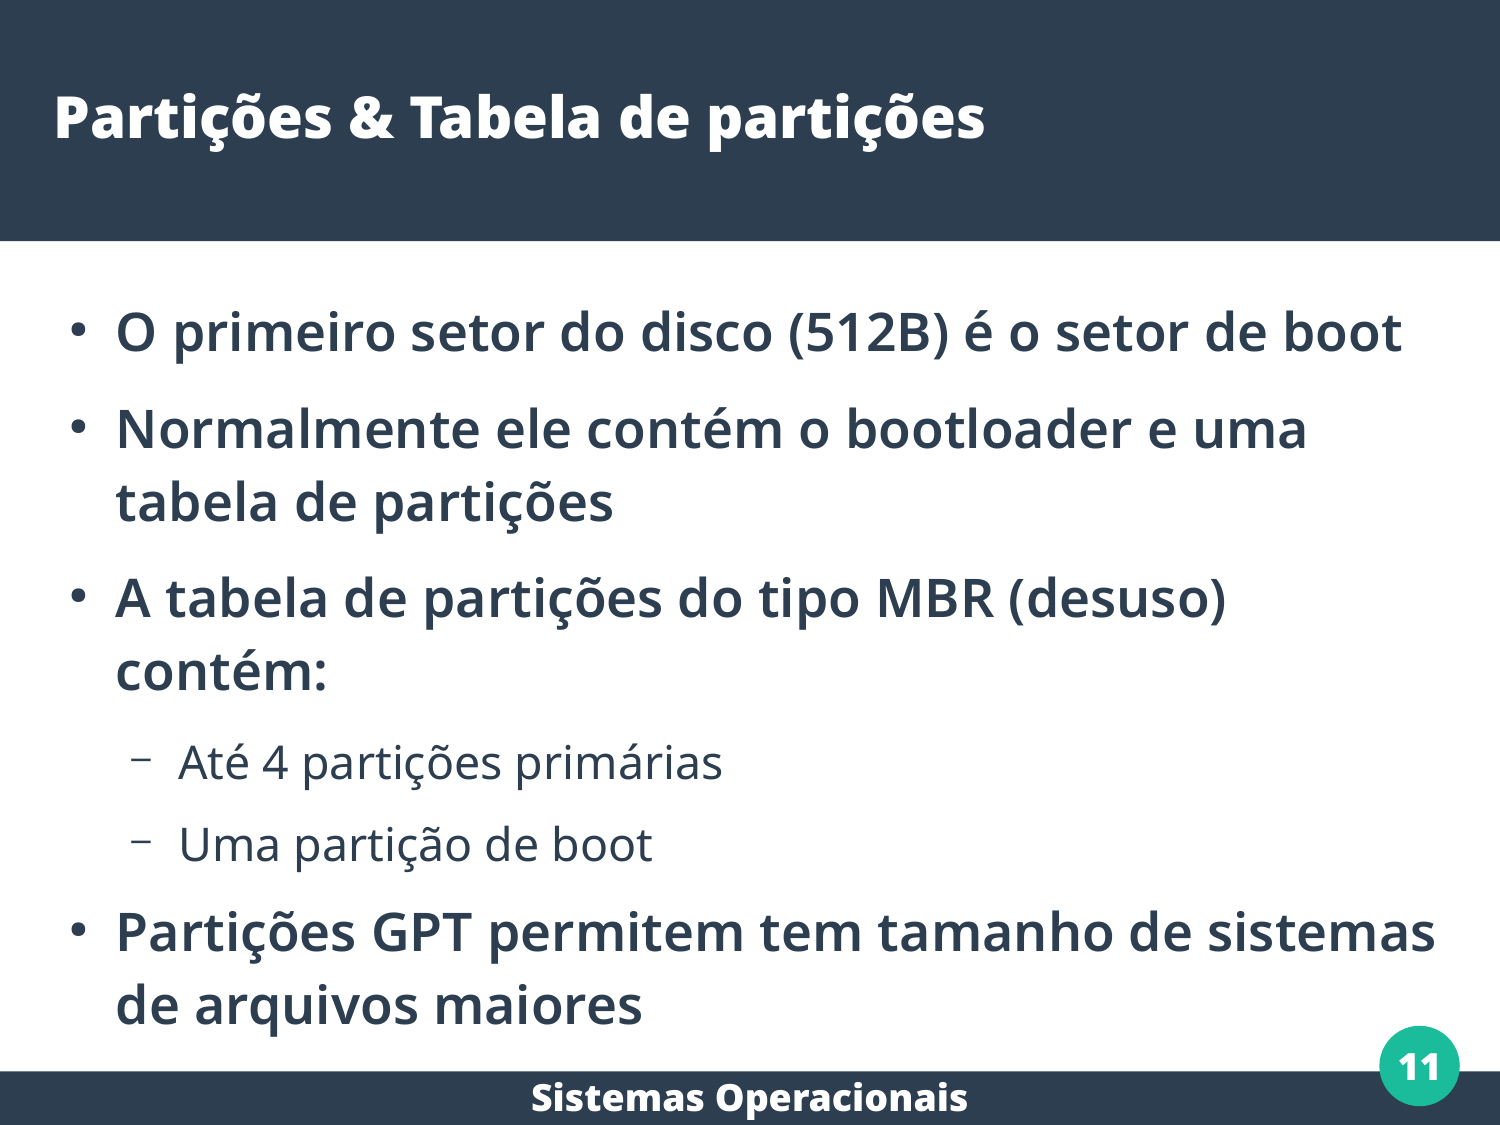

# Partições & Tabela de partições
O primeiro setor do disco (512B) é o setor de boot
Normalmente ele contém o bootloader e uma tabela de partições
A tabela de partições do tipo MBR (desuso) contém:
Até 4 partições primárias
Uma partição de boot
Partições GPT permitem tem tamanho de sistemas de arquivos maiores
11
Sistemas Operacionais